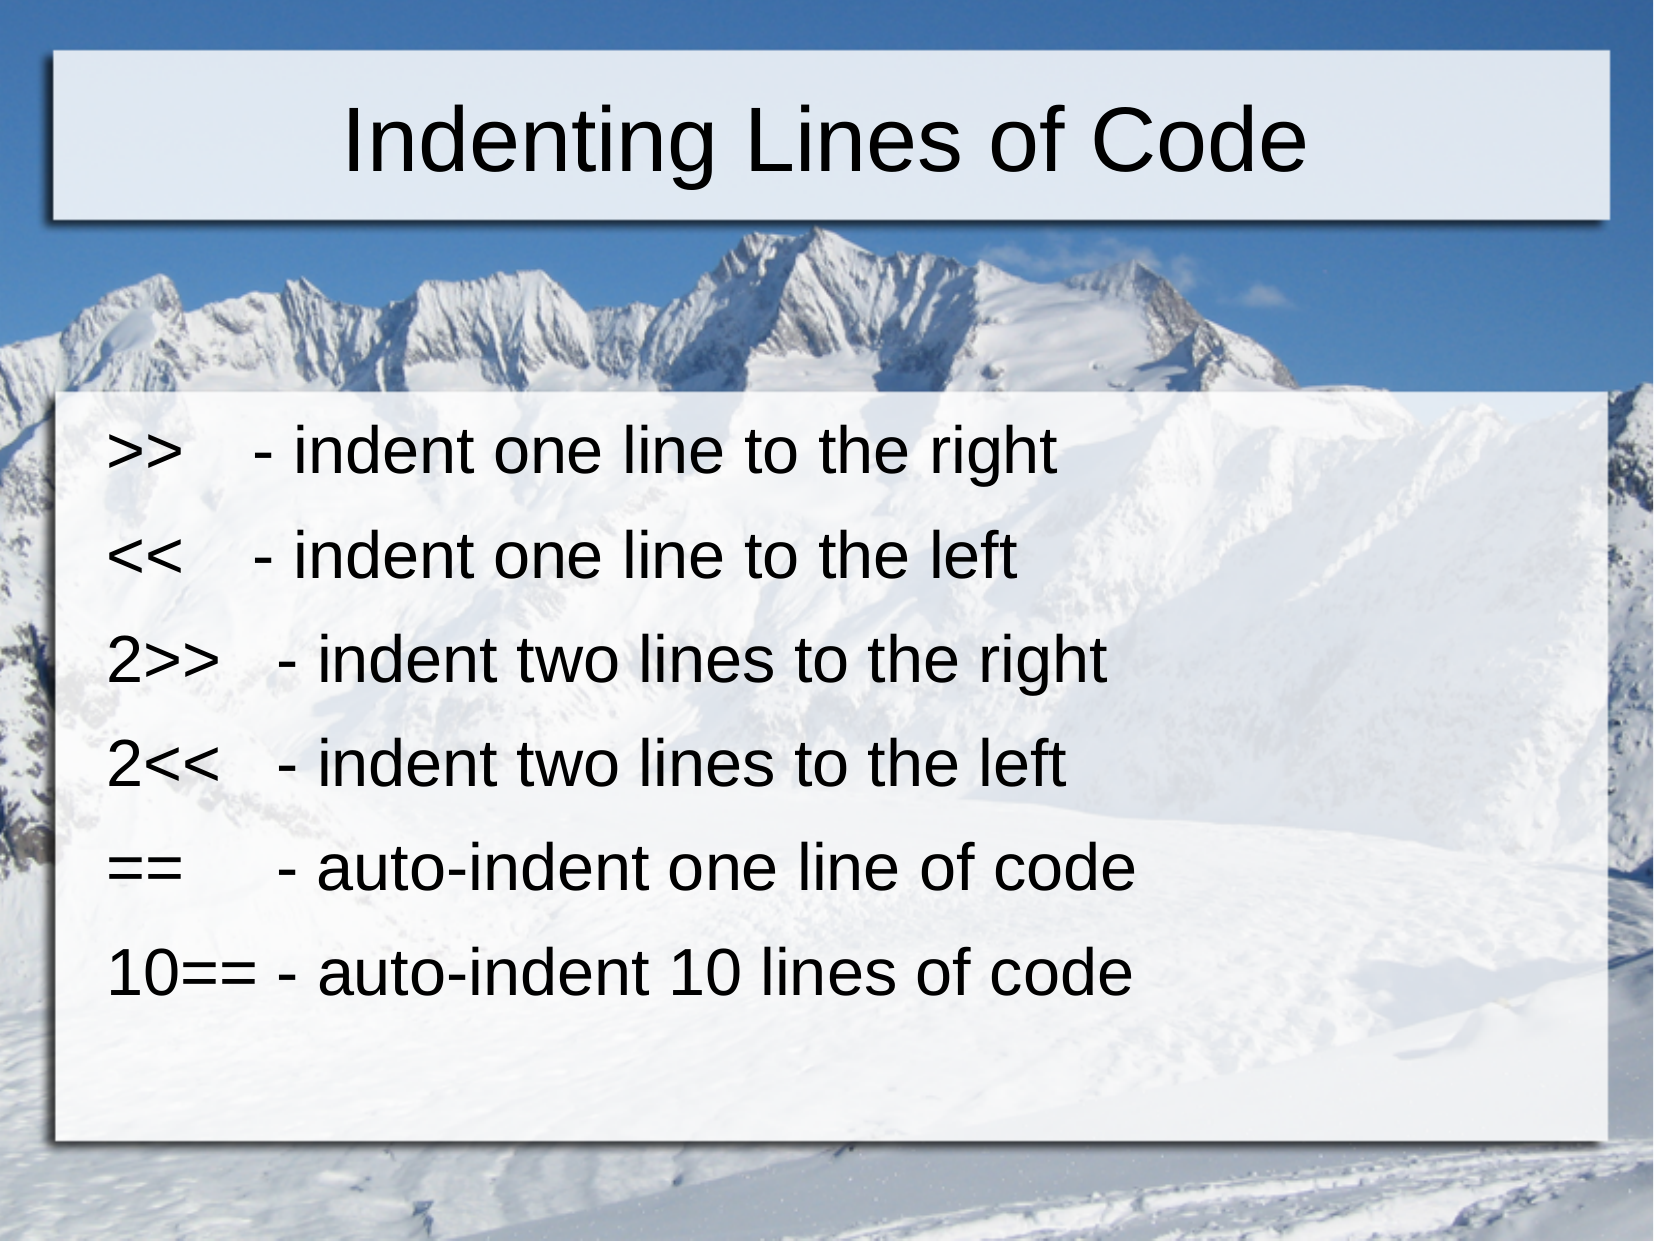

# Indenting Lines of Code
>>	 - indent one line to the right
<<	 - indent one line to the left
2>> - indent two lines to the right
2<< - indent two lines to the left
== - auto-indent one line of code
10== - auto-indent 10 lines of code